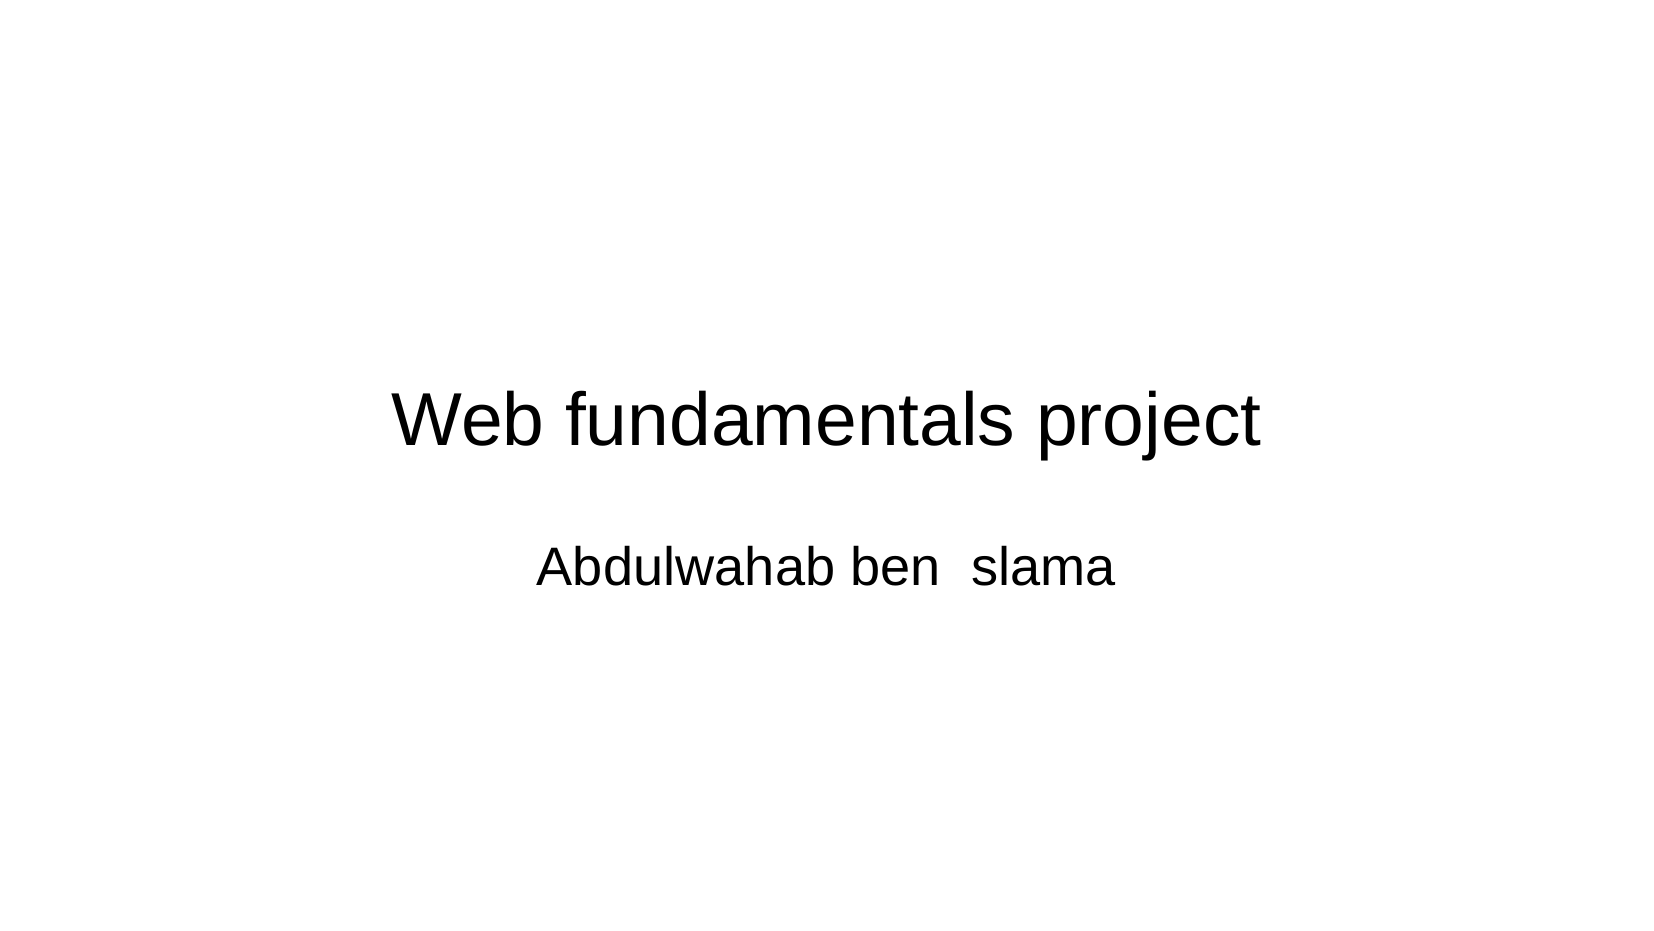

# Web fundamentals project
Abdulwahab ben slama